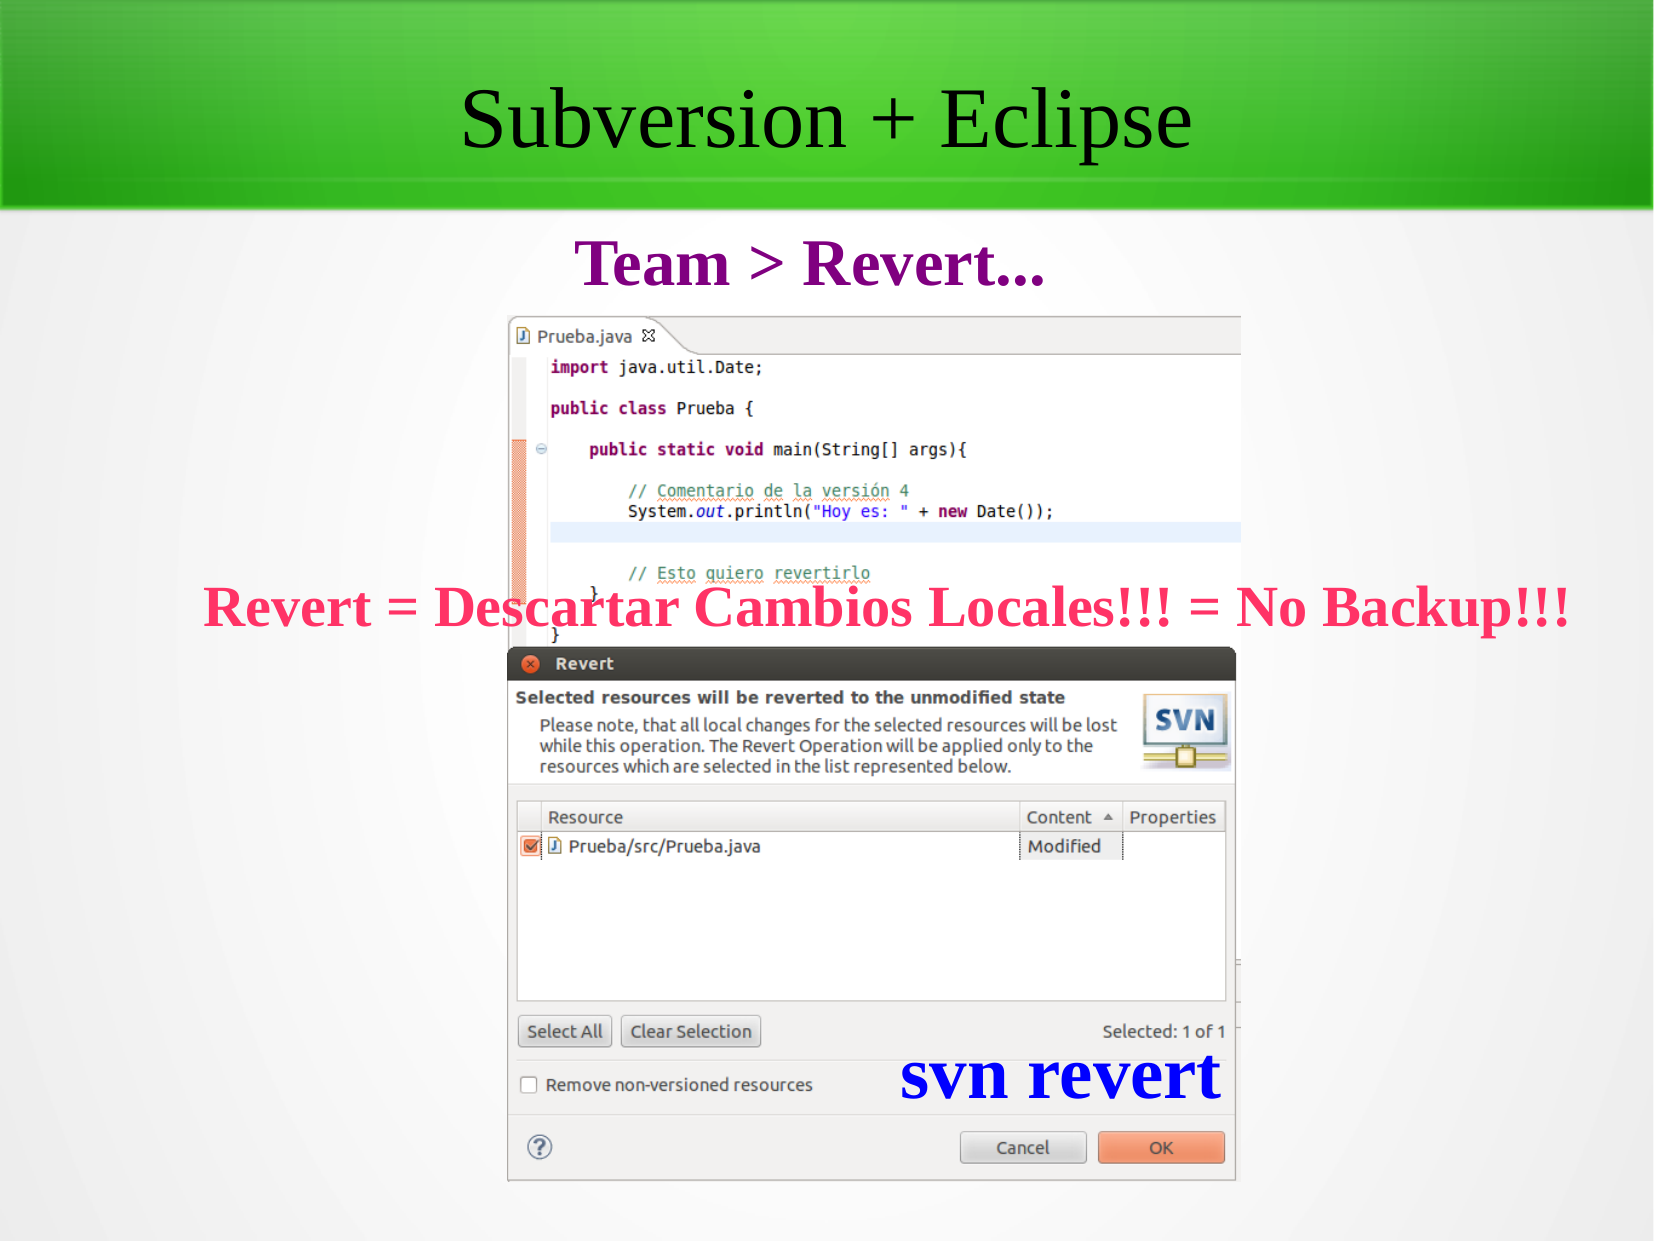

# Subversion + Eclipse
Team > Revert...
Revert = Descartar Cambios Locales!!! = No Backup!!!
svn revert